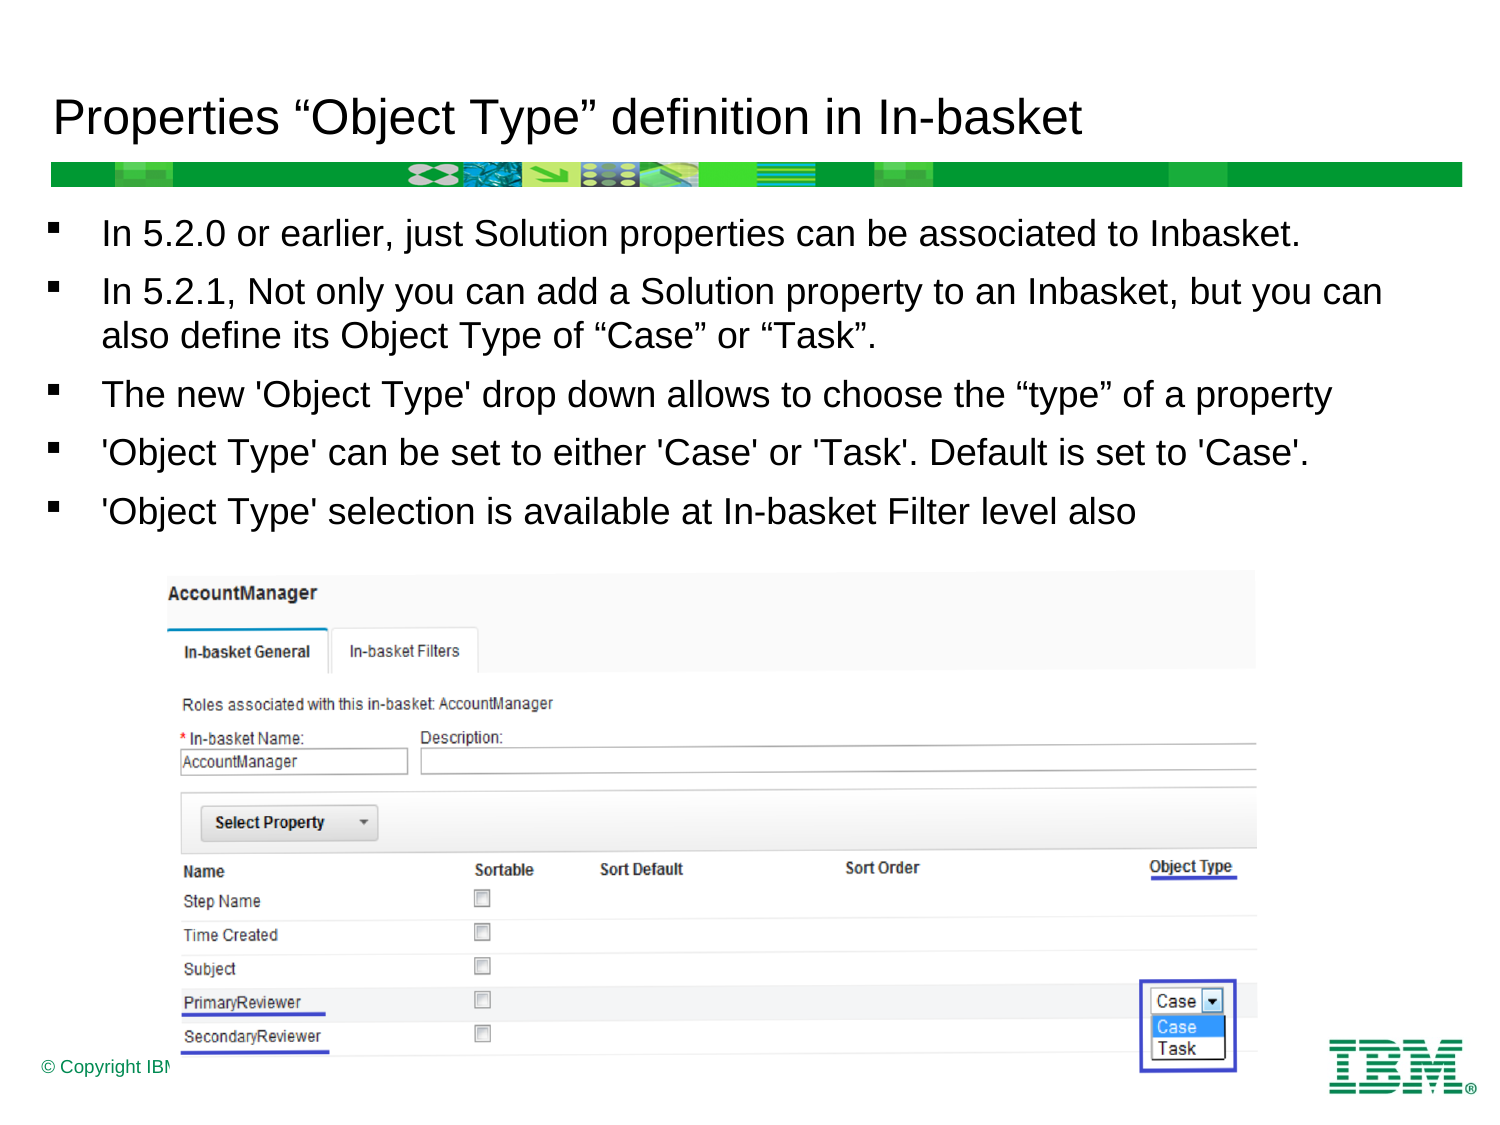

# Properties “Object Type” definition in In-basket
In 5.2.0 or earlier, just Solution properties can be associated to Inbasket.
In 5.2.1, Not only you can add a Solution property to an Inbasket, but you can also define its Object Type of “Case” or “Task”.
The new 'Object Type' drop down allows to choose the “type” of a property
'Object Type' can be set to either 'Case' or 'Task'. Default is set to 'Case'.
'Object Type' selection is available at In-basket Filter level also
11